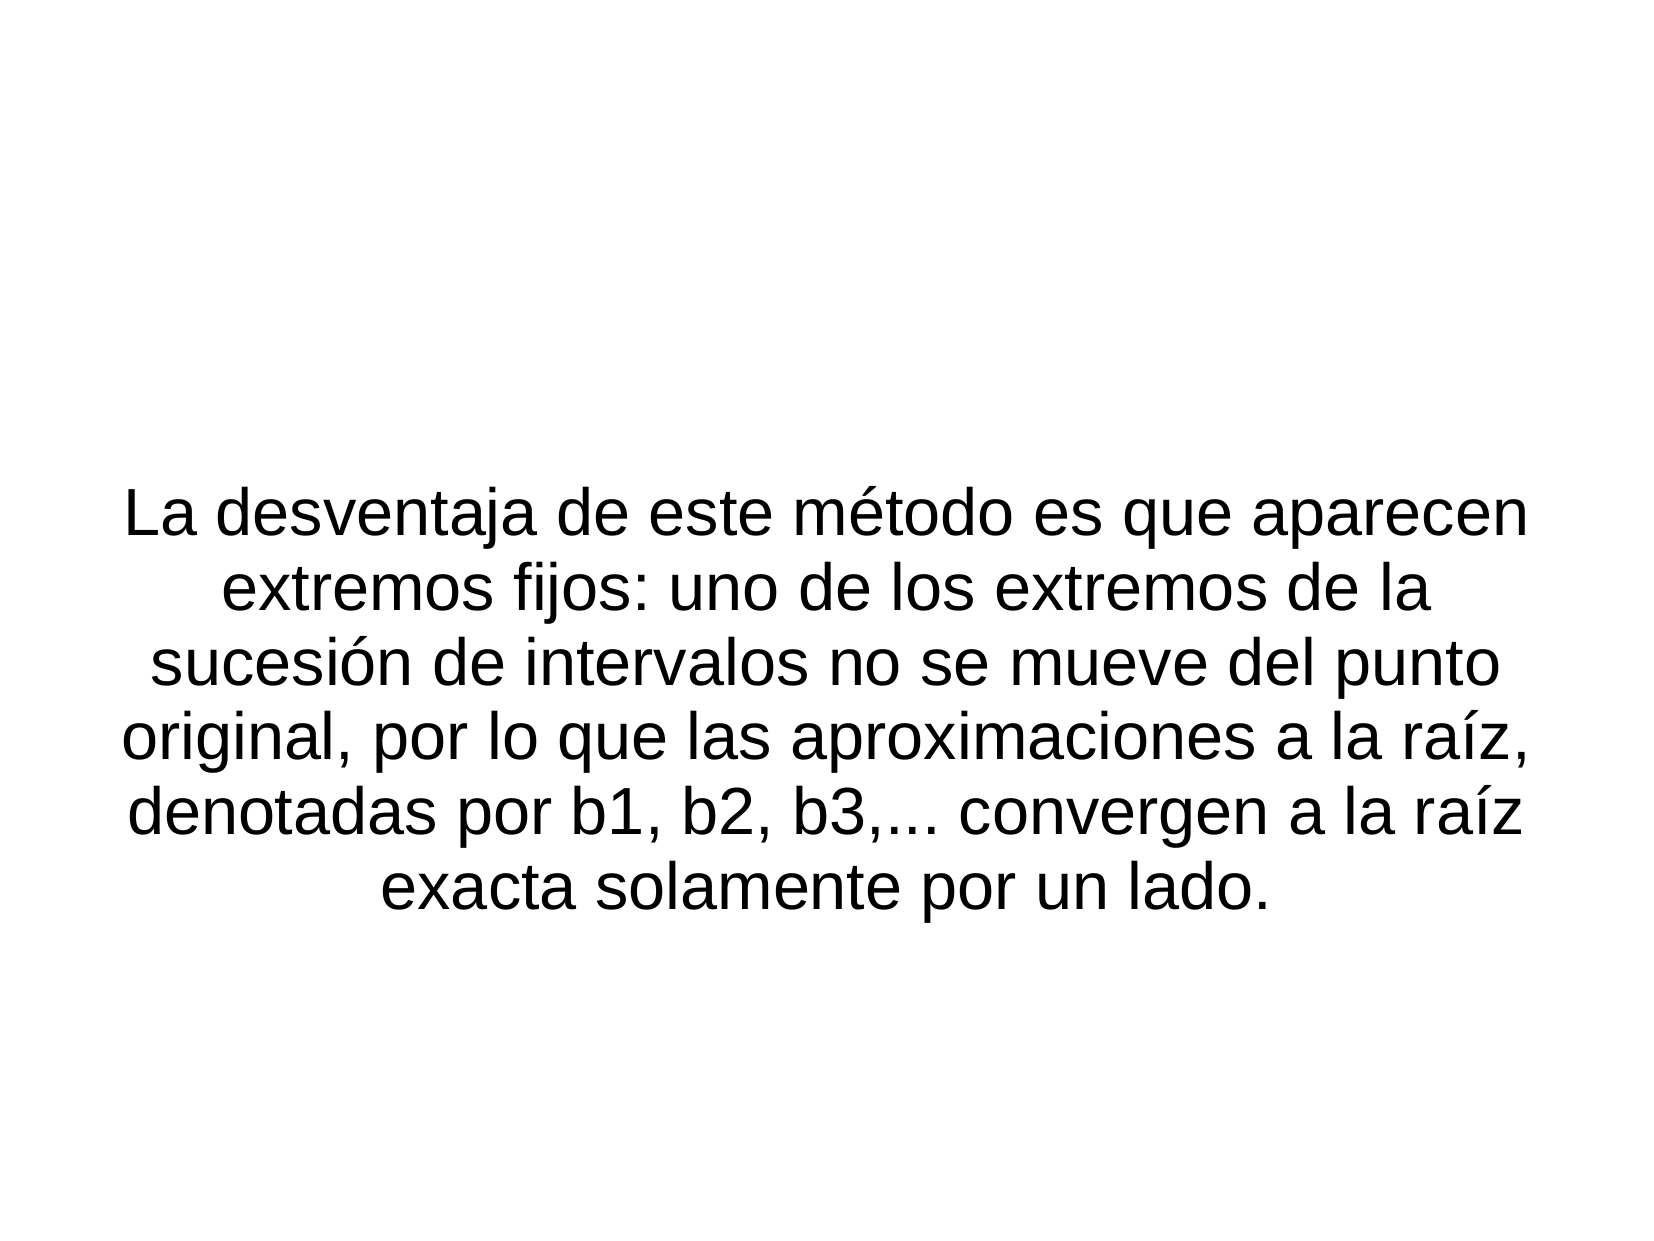

#
La desventaja de este método es que aparecen extremos fijos: uno de los extremos de la sucesión de intervalos no se mueve del punto original, por lo que las aproximaciones a la raíz, denotadas por b1, b2, b3,... convergen a la raíz exacta solamente por un lado.